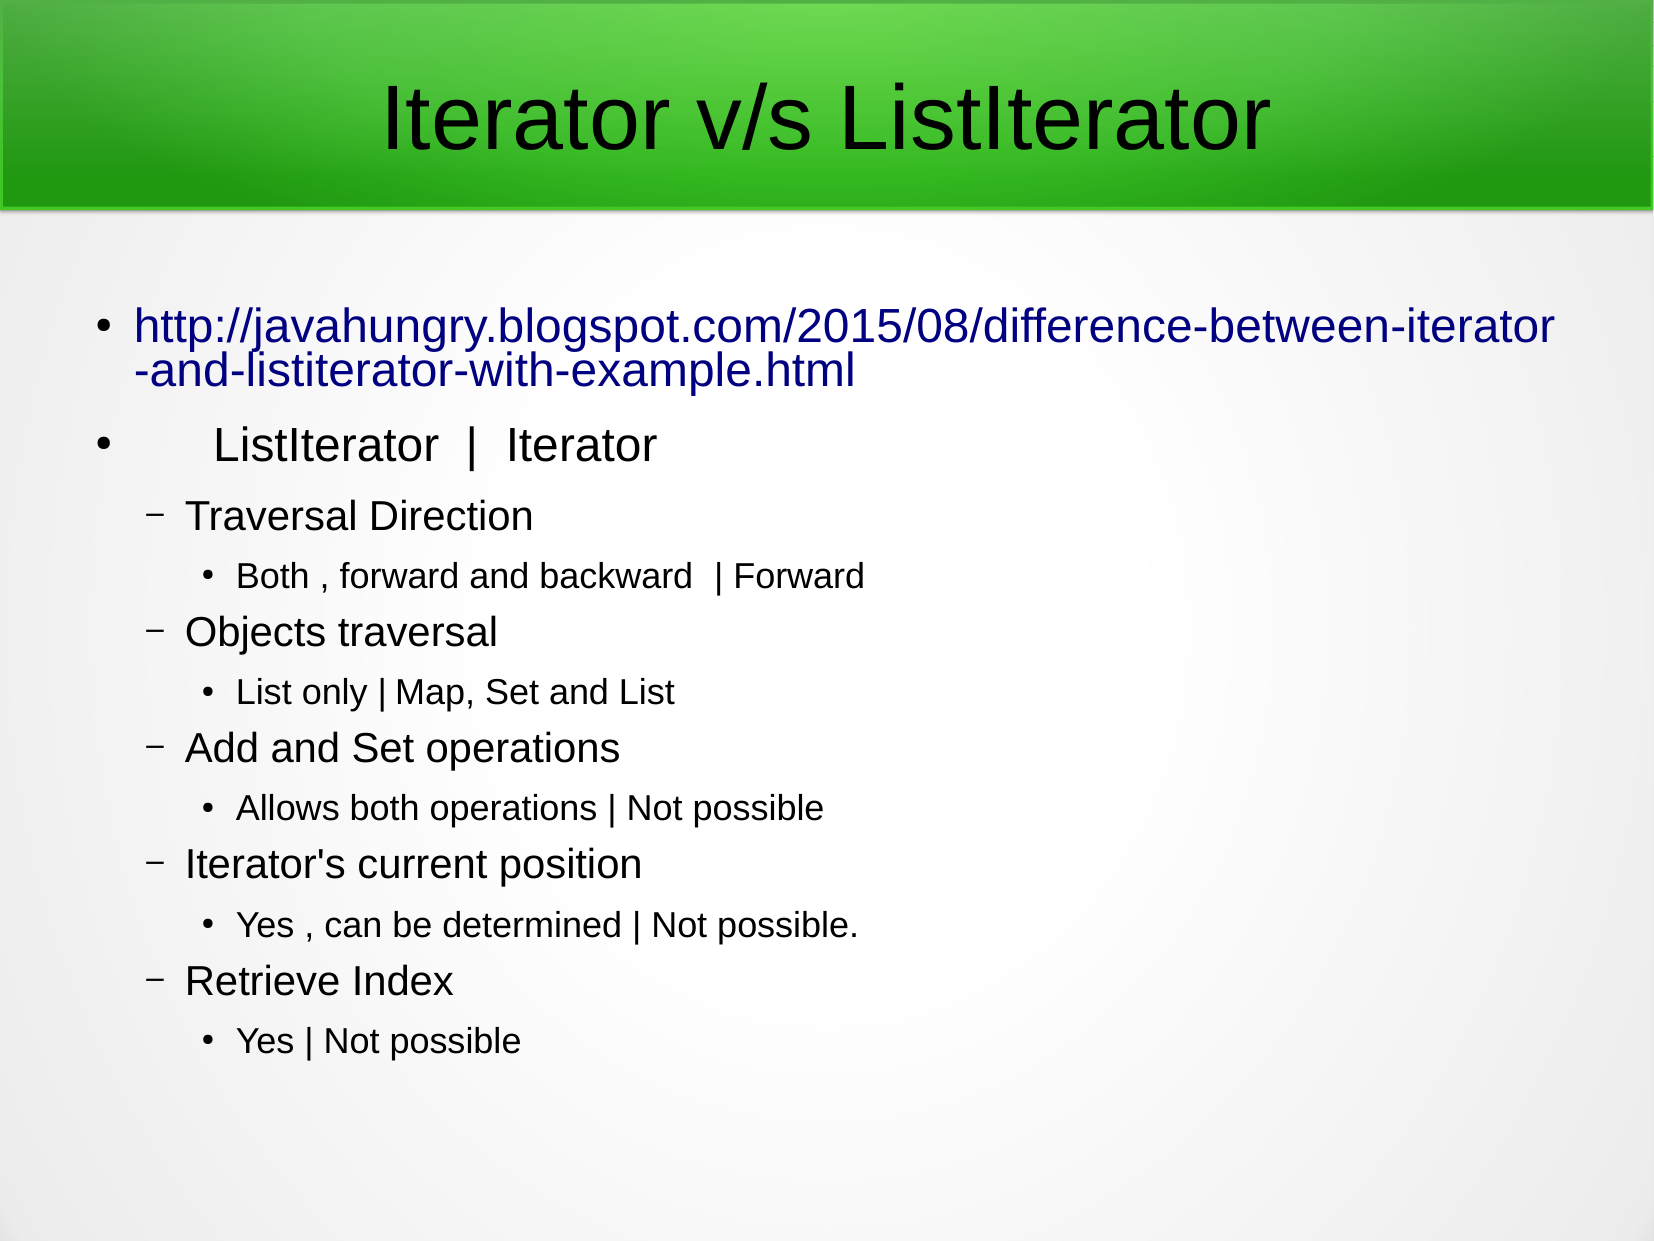

# Iterator v/s ListIterator
http://javahungry.blogspot.com/2015/08/difference-between-iterator-and-listiterator-with-example.html
 ListIterator	 |	Iterator
Traversal Direction
Both , forward and backward	| Forward
Objects traversal
List only |	Map, Set and List
Add and Set operations
Allows both operations | Not possible
Iterator's current position
Yes , can be determined | Not possible.
Retrieve Index
Yes | Not possible